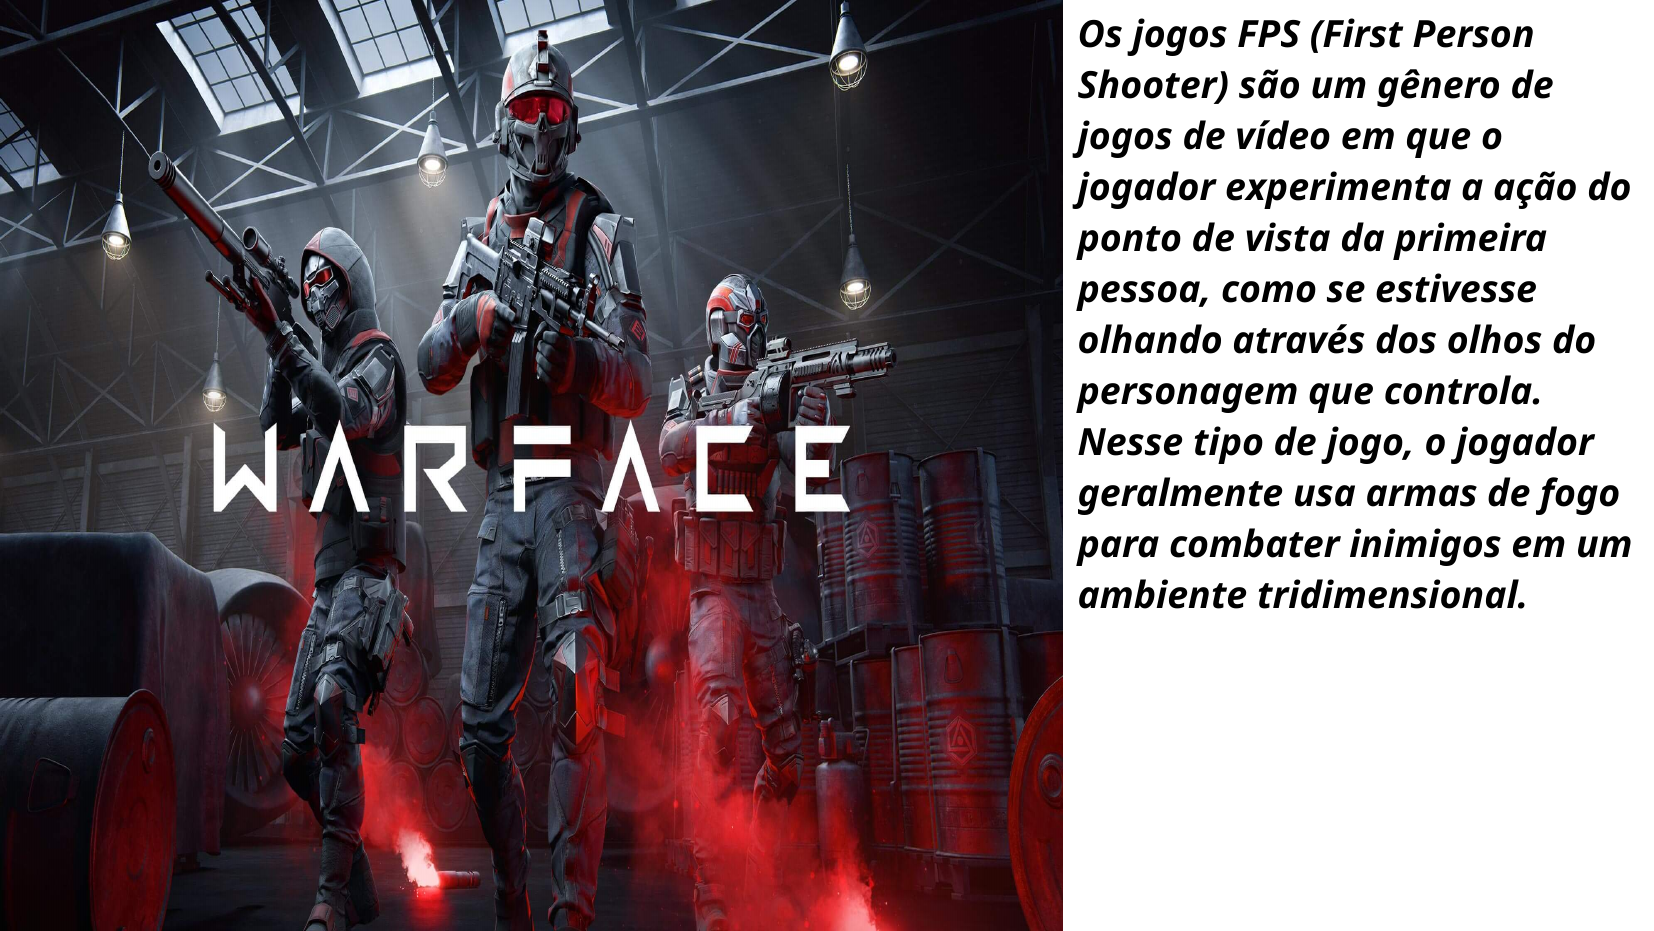

Os jogos FPS (First Person Shooter) são um gênero de jogos de vídeo em que o jogador experimenta a ação do ponto de vista da primeira pessoa, como se estivesse olhando através dos olhos do personagem que controla.
Nesse tipo de jogo, o jogador geralmente usa armas de fogo para combater inimigos em um ambiente tridimensional.